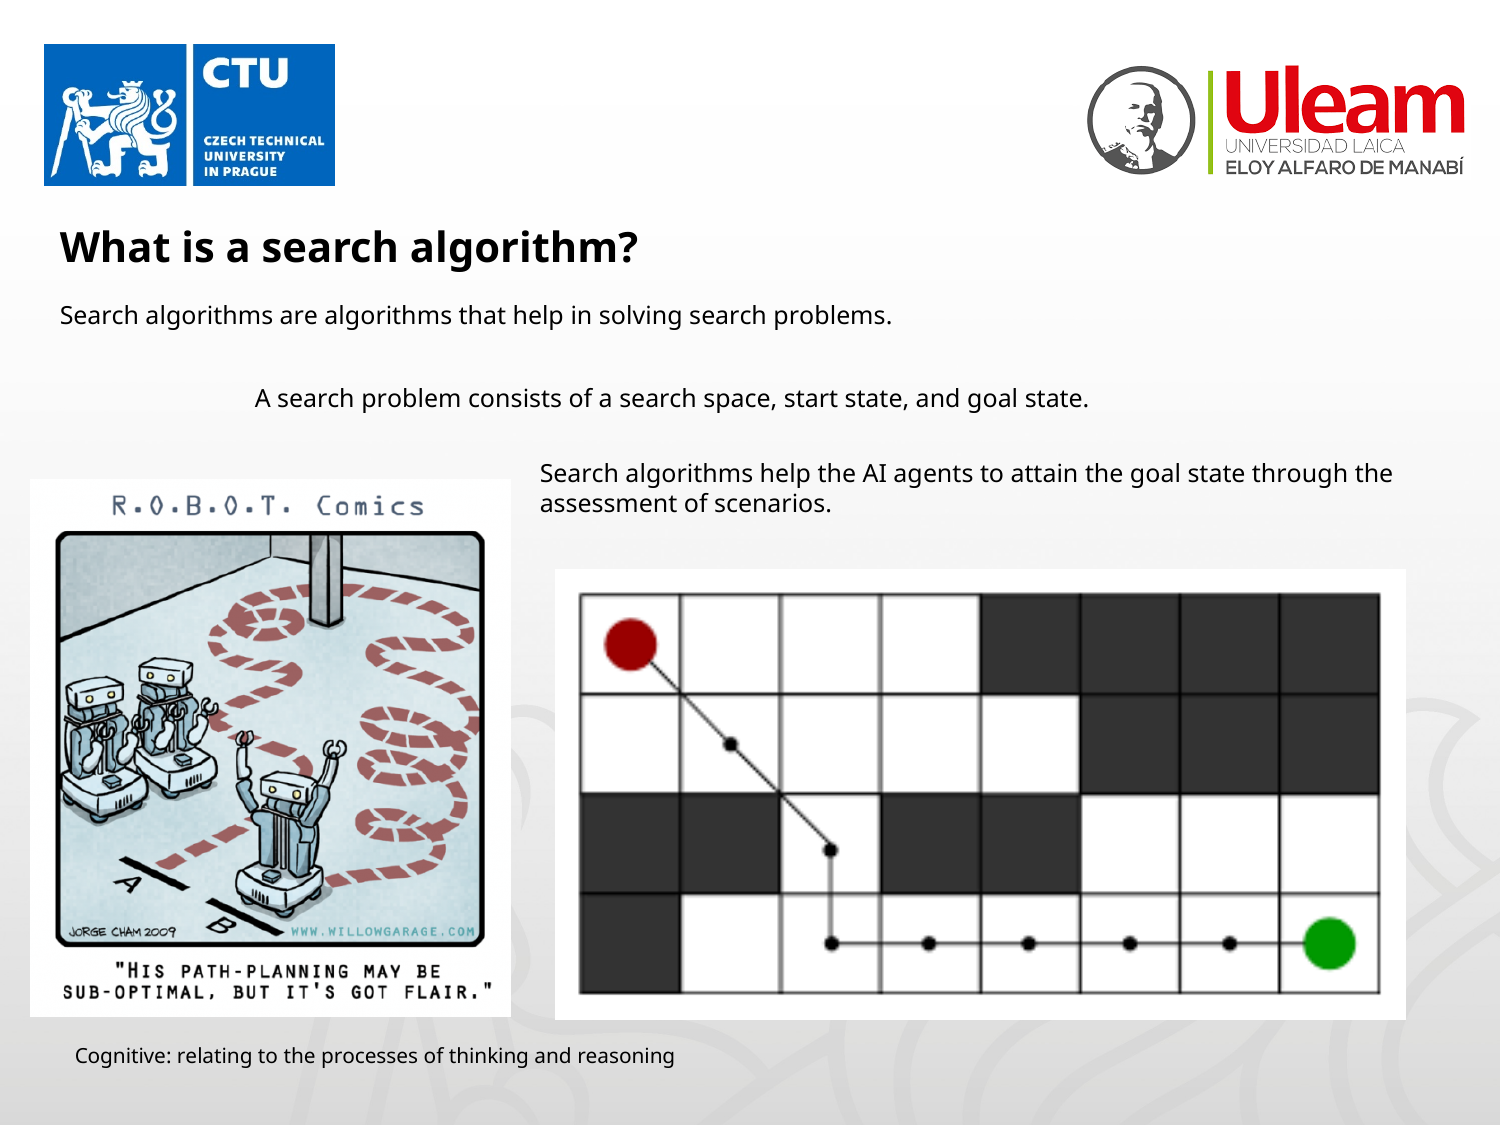

# What is a search algorithm?
Search algorithms are algorithms that help in solving search problems.
A search problem consists of a search space, start state, and goal state.
Search algorithms help the AI agents to attain the goal state through the assessment of scenarios.
Cognitive: relating to the processes of thinking and reasoning